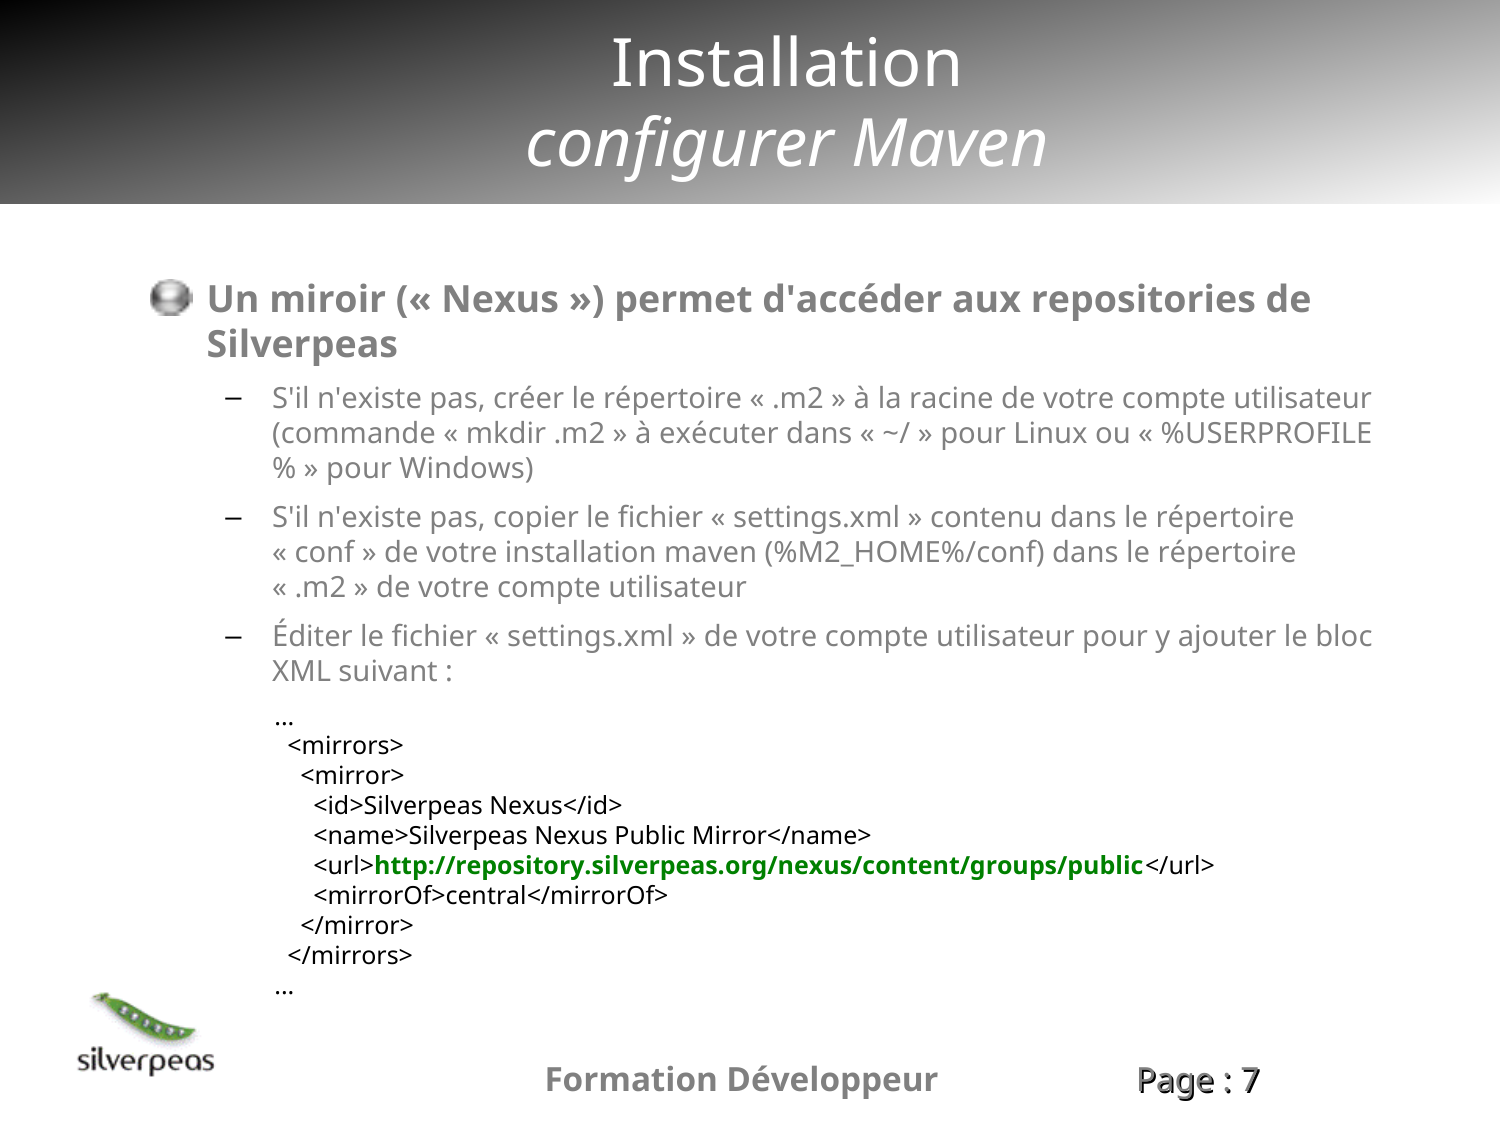

# Installation configurer Maven
Un miroir (« Nexus ») permet d'accéder aux repositories de Silverpeas
S'il n'existe pas, créer le répertoire « .m2 » à la racine de votre compte utilisateur (commande « mkdir .m2 » à exécuter dans « ~/ » pour Linux ou « %USERPROFILE% » pour Windows)
S'il n'existe pas, copier le fichier « settings.xml » contenu dans le répertoire « conf » de votre installation maven (%M2_HOME%/conf) dans le répertoire « .m2 » de votre compte utilisateur
Éditer le fichier « settings.xml » de votre compte utilisateur pour y ajouter le bloc XML suivant :
...
 <mirrors>
 <mirror>
 <id>Silverpeas Nexus</id>
 <name>Silverpeas Nexus Public Mirror</name>
 <url>http://repository.silverpeas.org/nexus/content/groups/public</url>
 <mirrorOf>central</mirrorOf>
 </mirror>
 </mirrors>
...